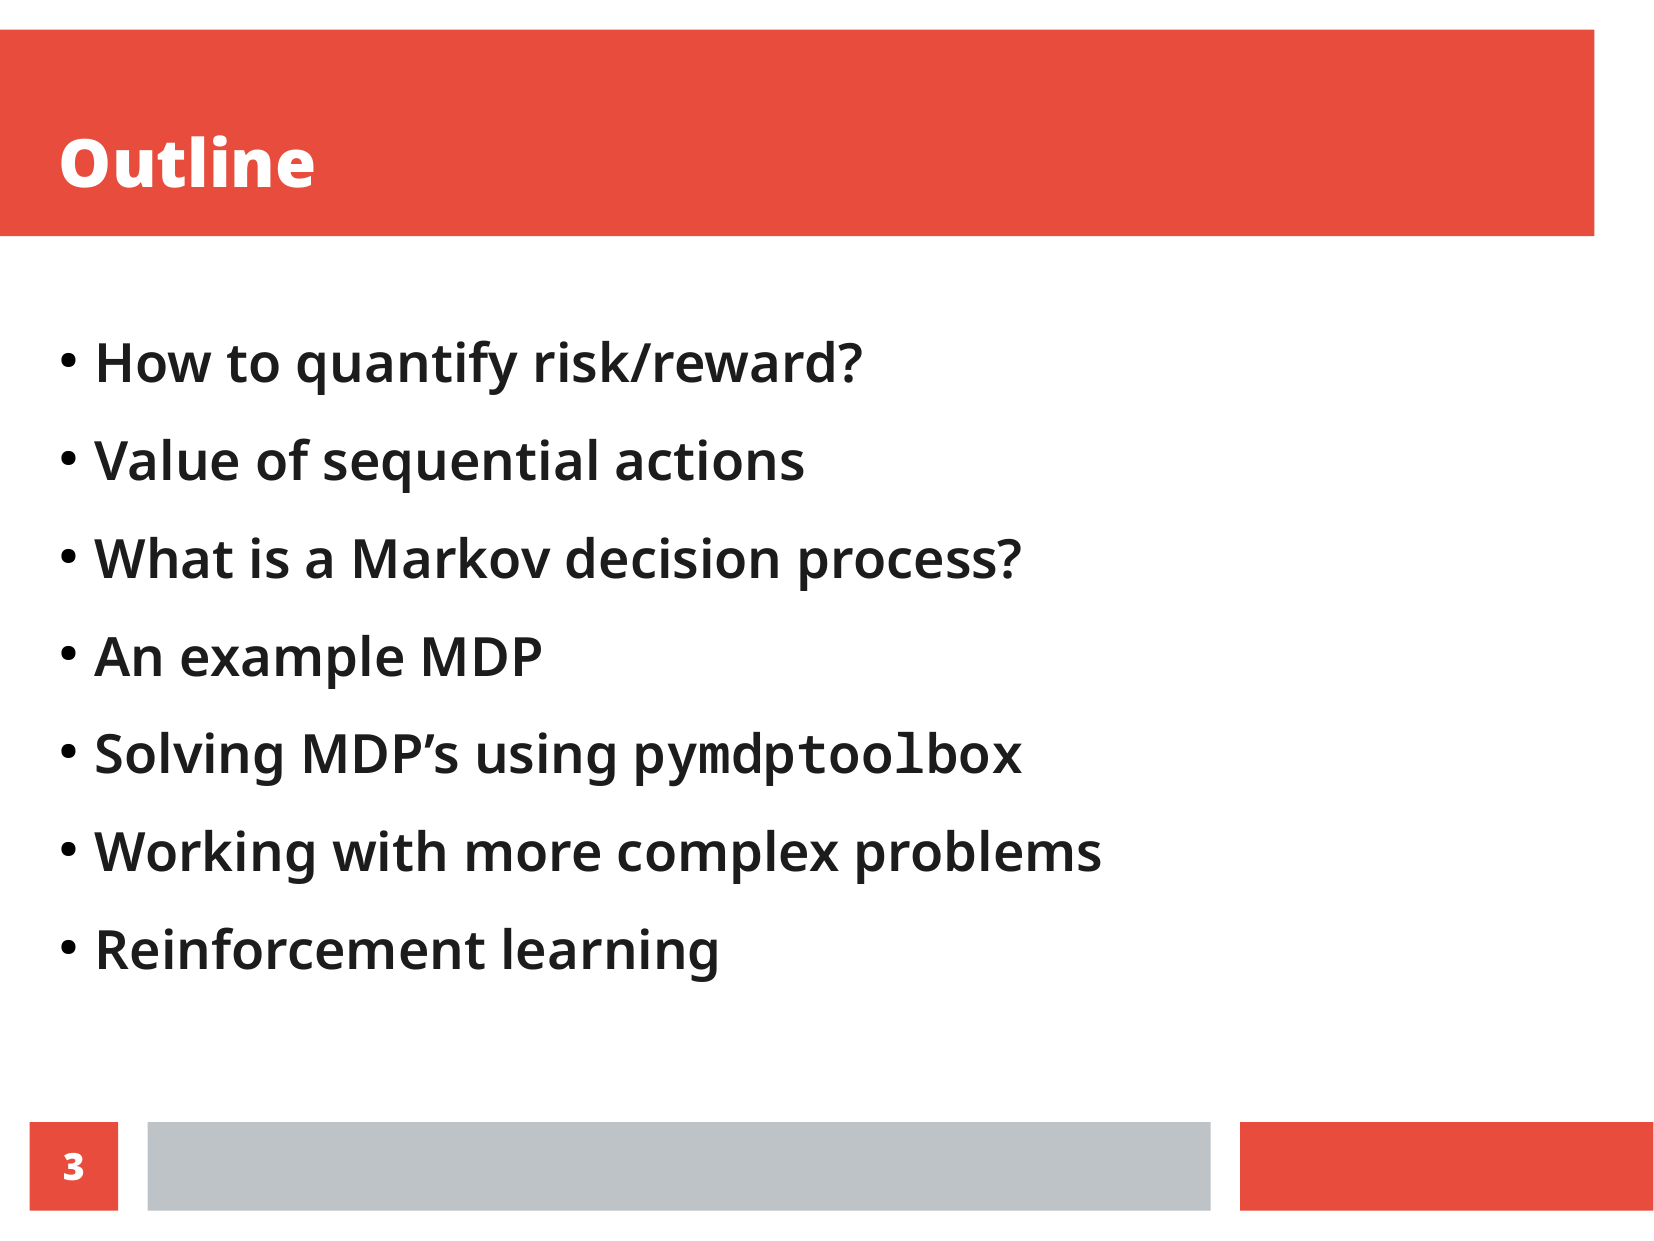

# Outline
How to quantify risk/reward?
Value of sequential actions
What is a Markov decision process?
An example MDP
Solving MDP’s using pymdptoolbox
Working with more complex problems
Reinforcement learning
3